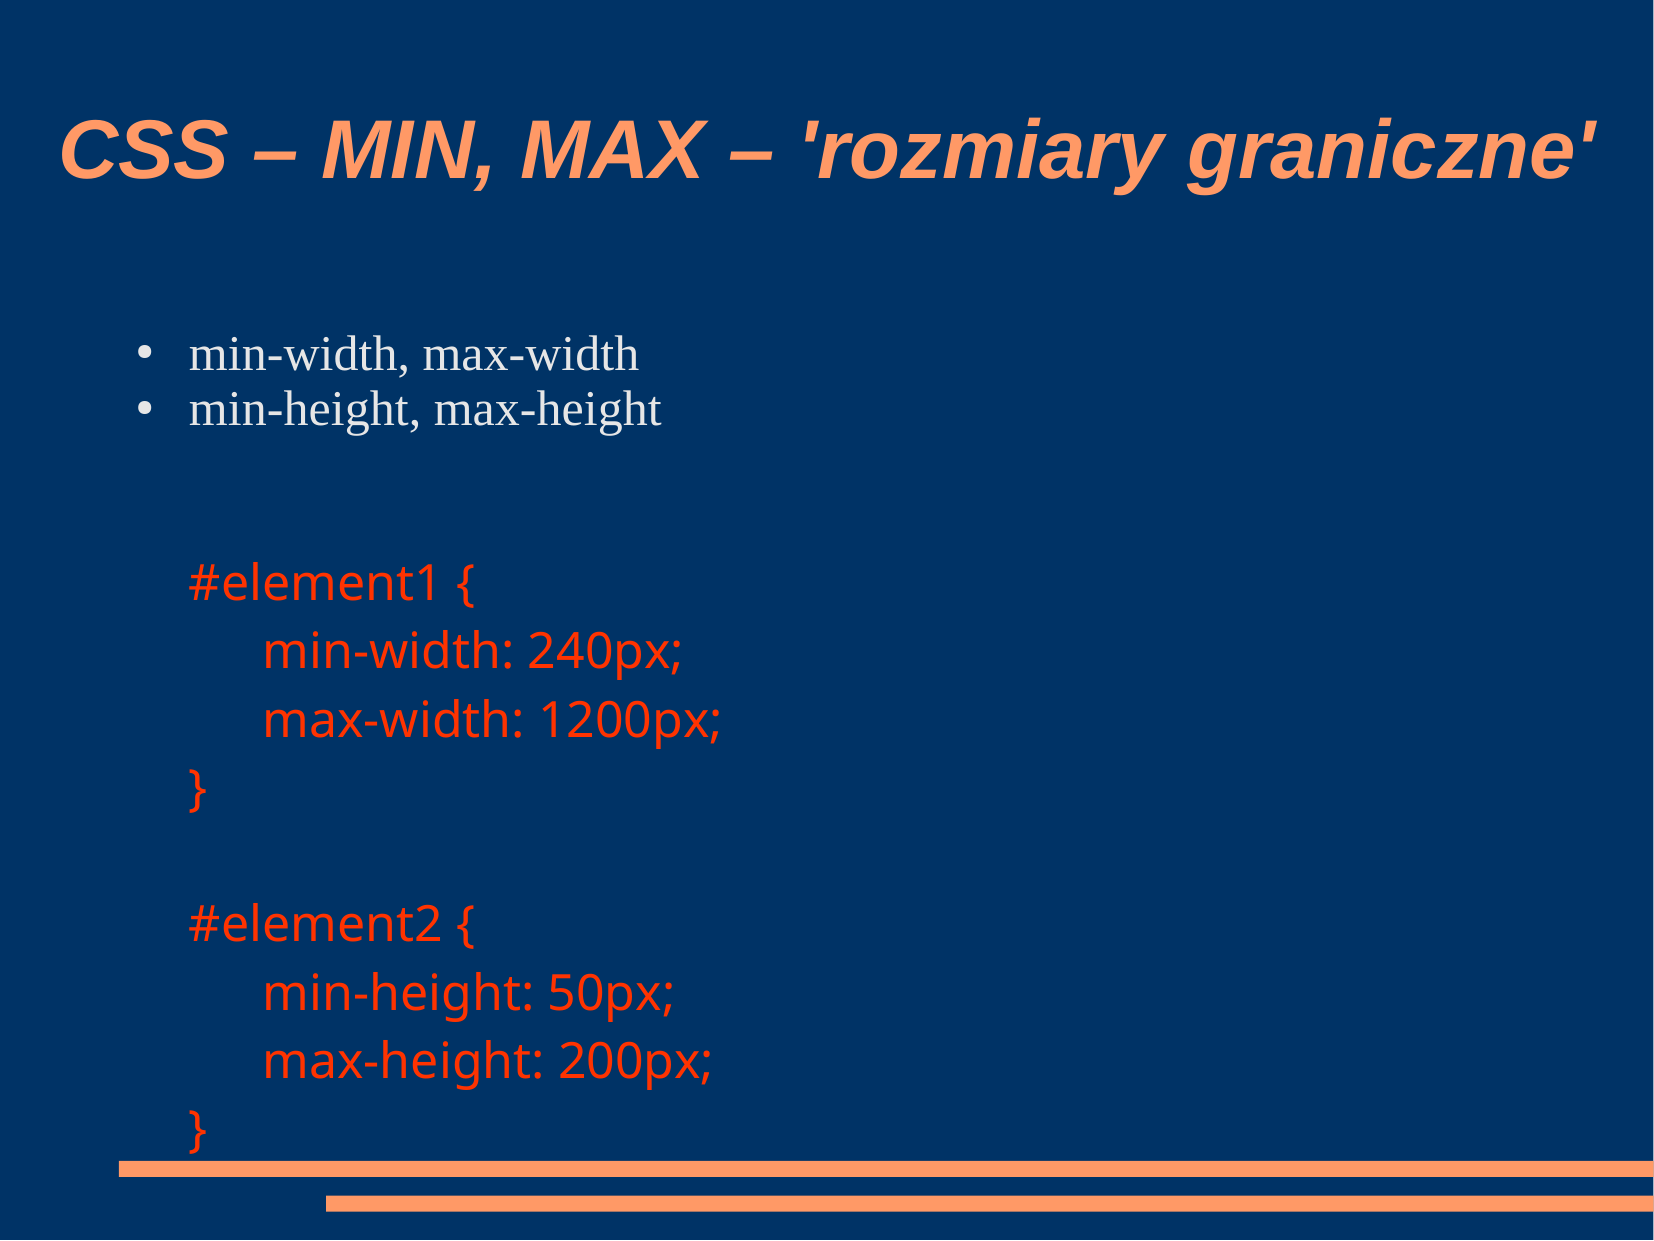

# CSS – MIN, MAX – 'rozmiary graniczne'
min-width, max-width
min-height, max-height
#element1 {
	min-width: 240px;
	max-width: 1200px;
}
#element2 {
	min-height: 50px;
	max-height: 200px;
}